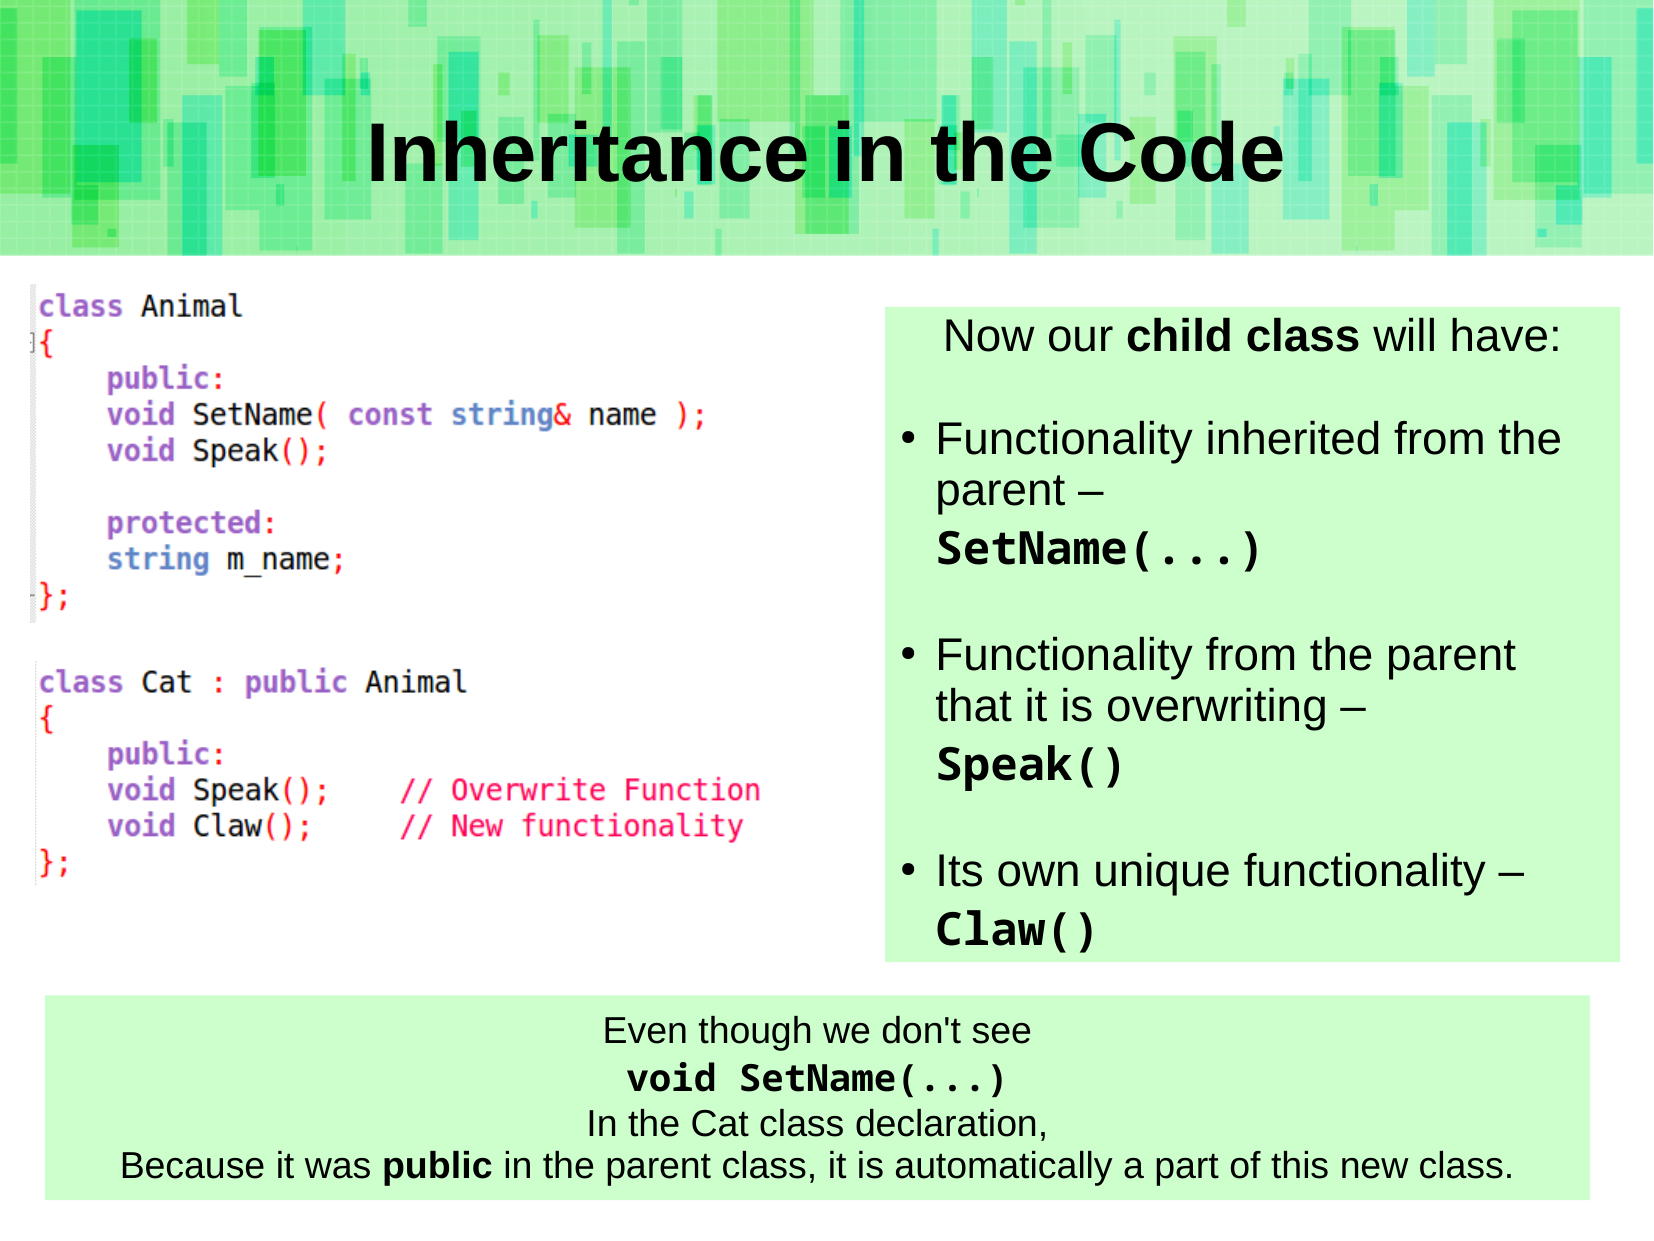

# Inheritance in the Code
Now our child class will have:
Functionality inherited from the parent –
SetName(...)
Functionality from the parent that it is overwriting –
Speak()
Its own unique functionality – Claw()
Even though we don't see
void SetName(...)
In the Cat class declaration,
Because it was public in the parent class, it is automatically a part of this new class.